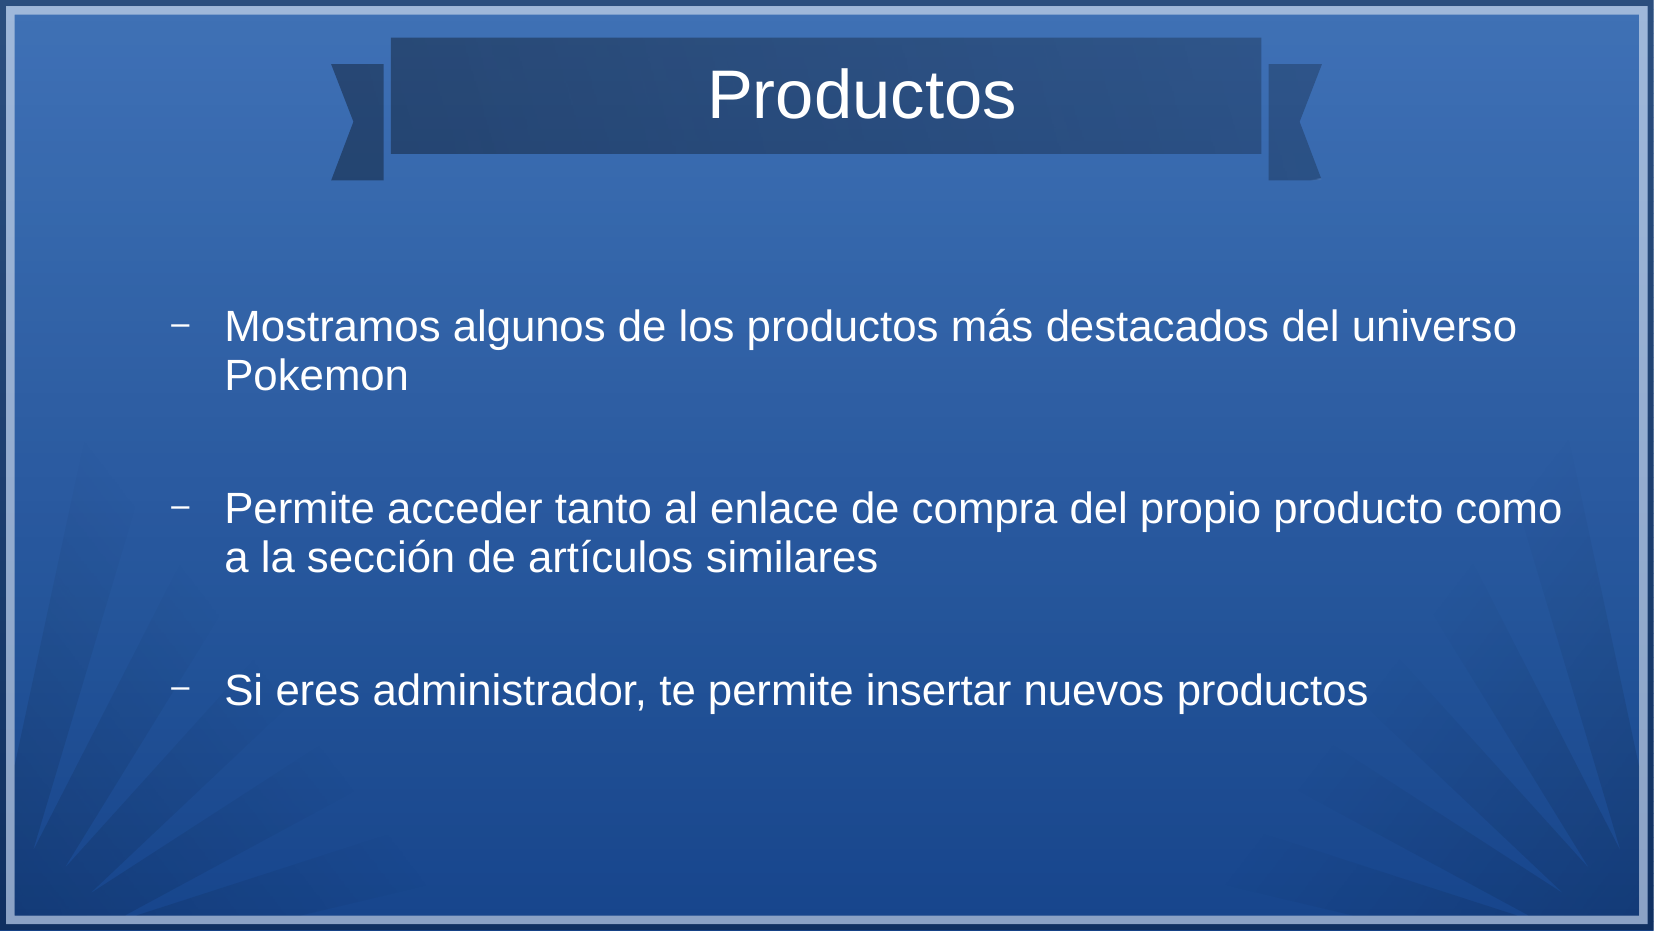

# Productos
Mostramos algunos de los productos más destacados del universo Pokemon
Permite acceder tanto al enlace de compra del propio producto como a la sección de artículos similares
Si eres administrador, te permite insertar nuevos productos